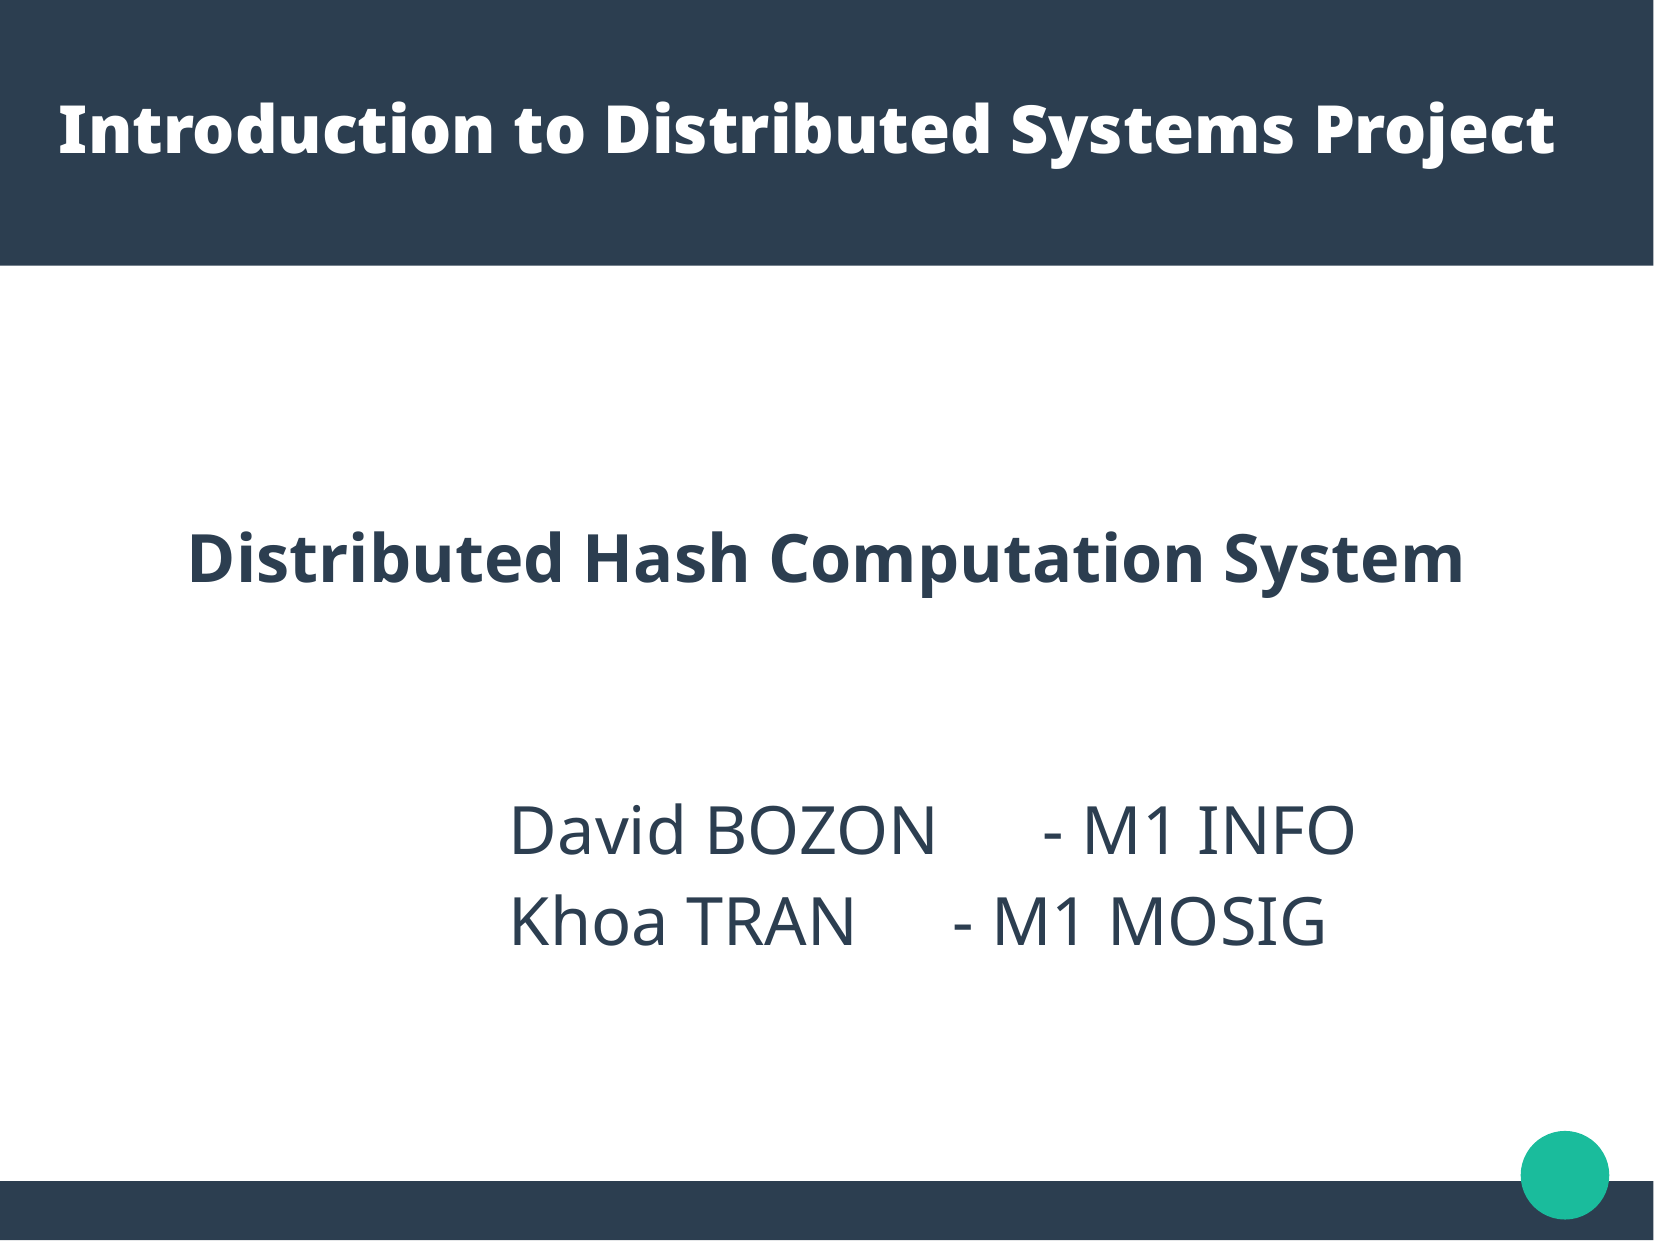

# Introduction to Distributed Systems Project
Distributed Hash Computation System
						David BOZON - M1 INFO
						Khoa TRAN 	 - M1 MOSIG